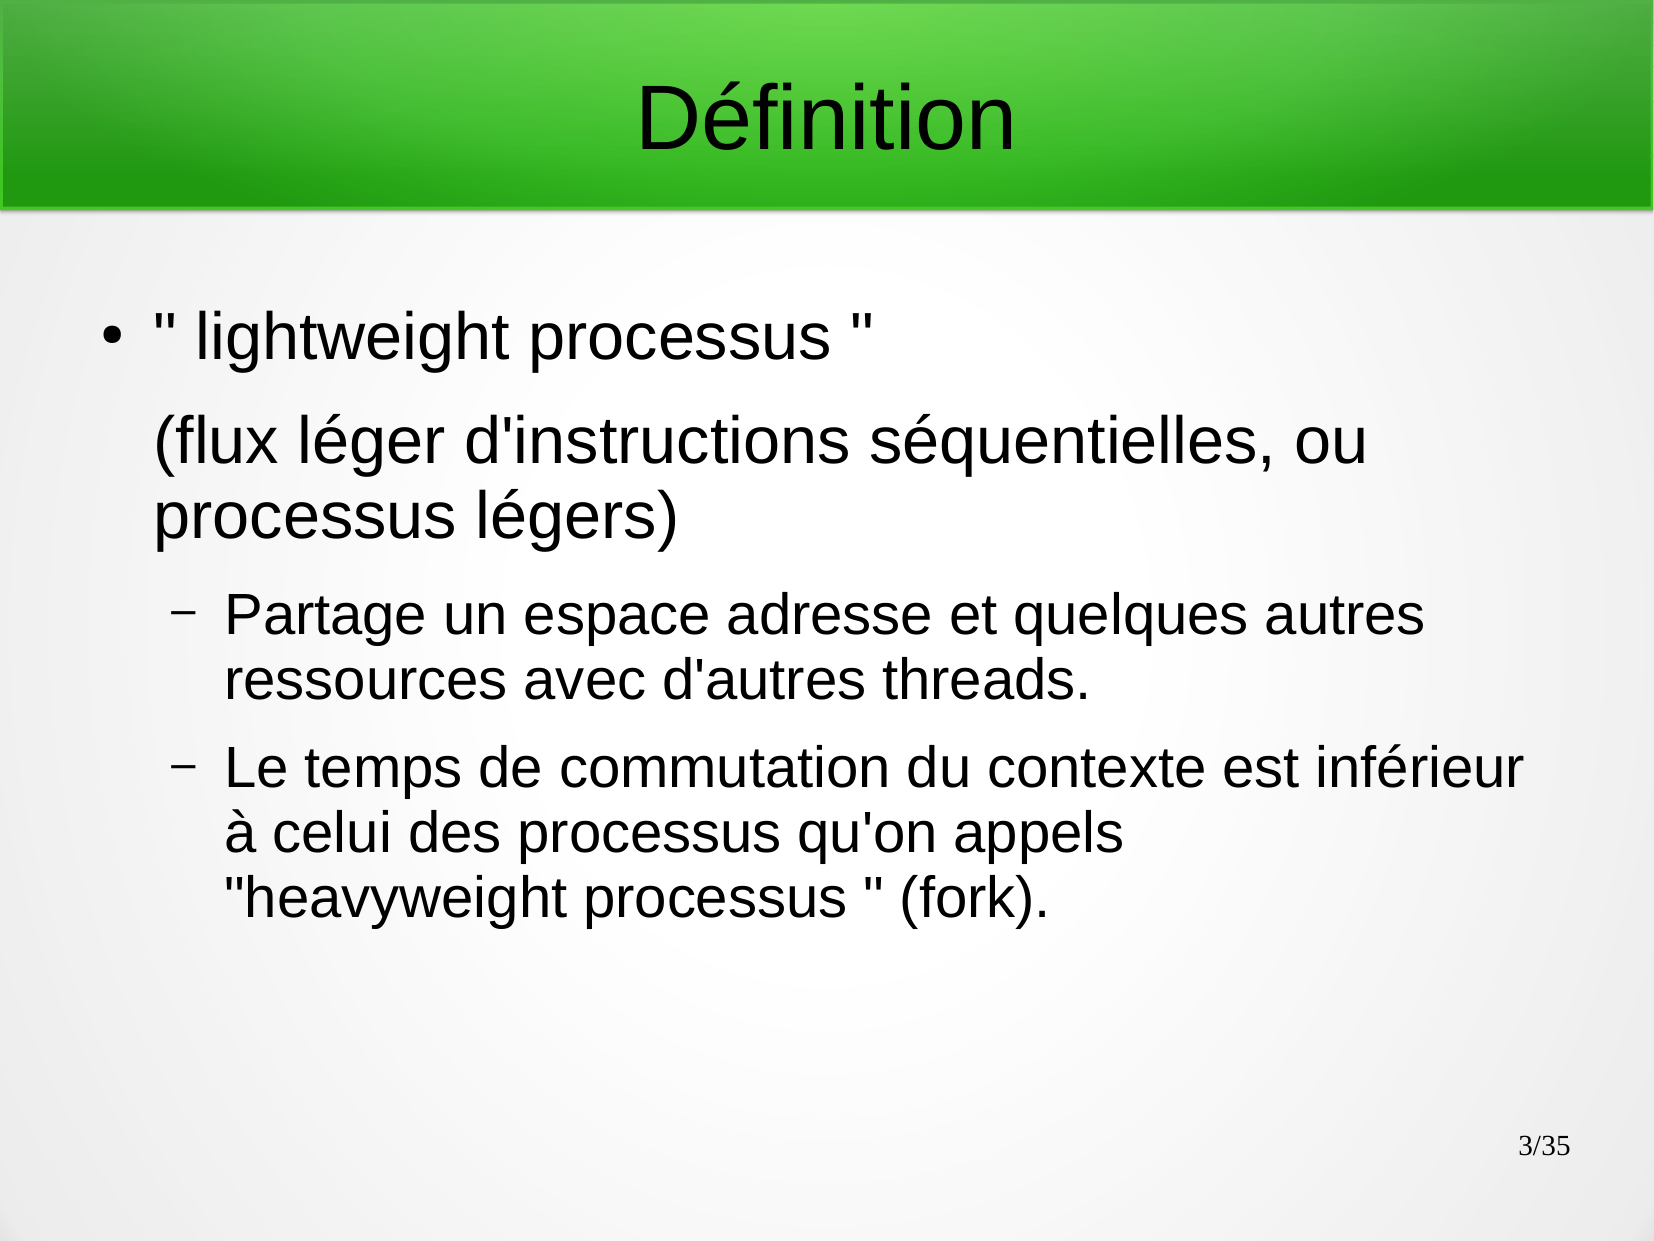

# Définition
" lightweight processus "
(flux léger d'instructions séquentielles, ou processus légers)
Partage un espace adresse et quelques autres ressources avec d'autres threads.
Le temps de commutation du contexte est inférieur à celui des processus qu'on appels "heavyweight processus " (fork).
3